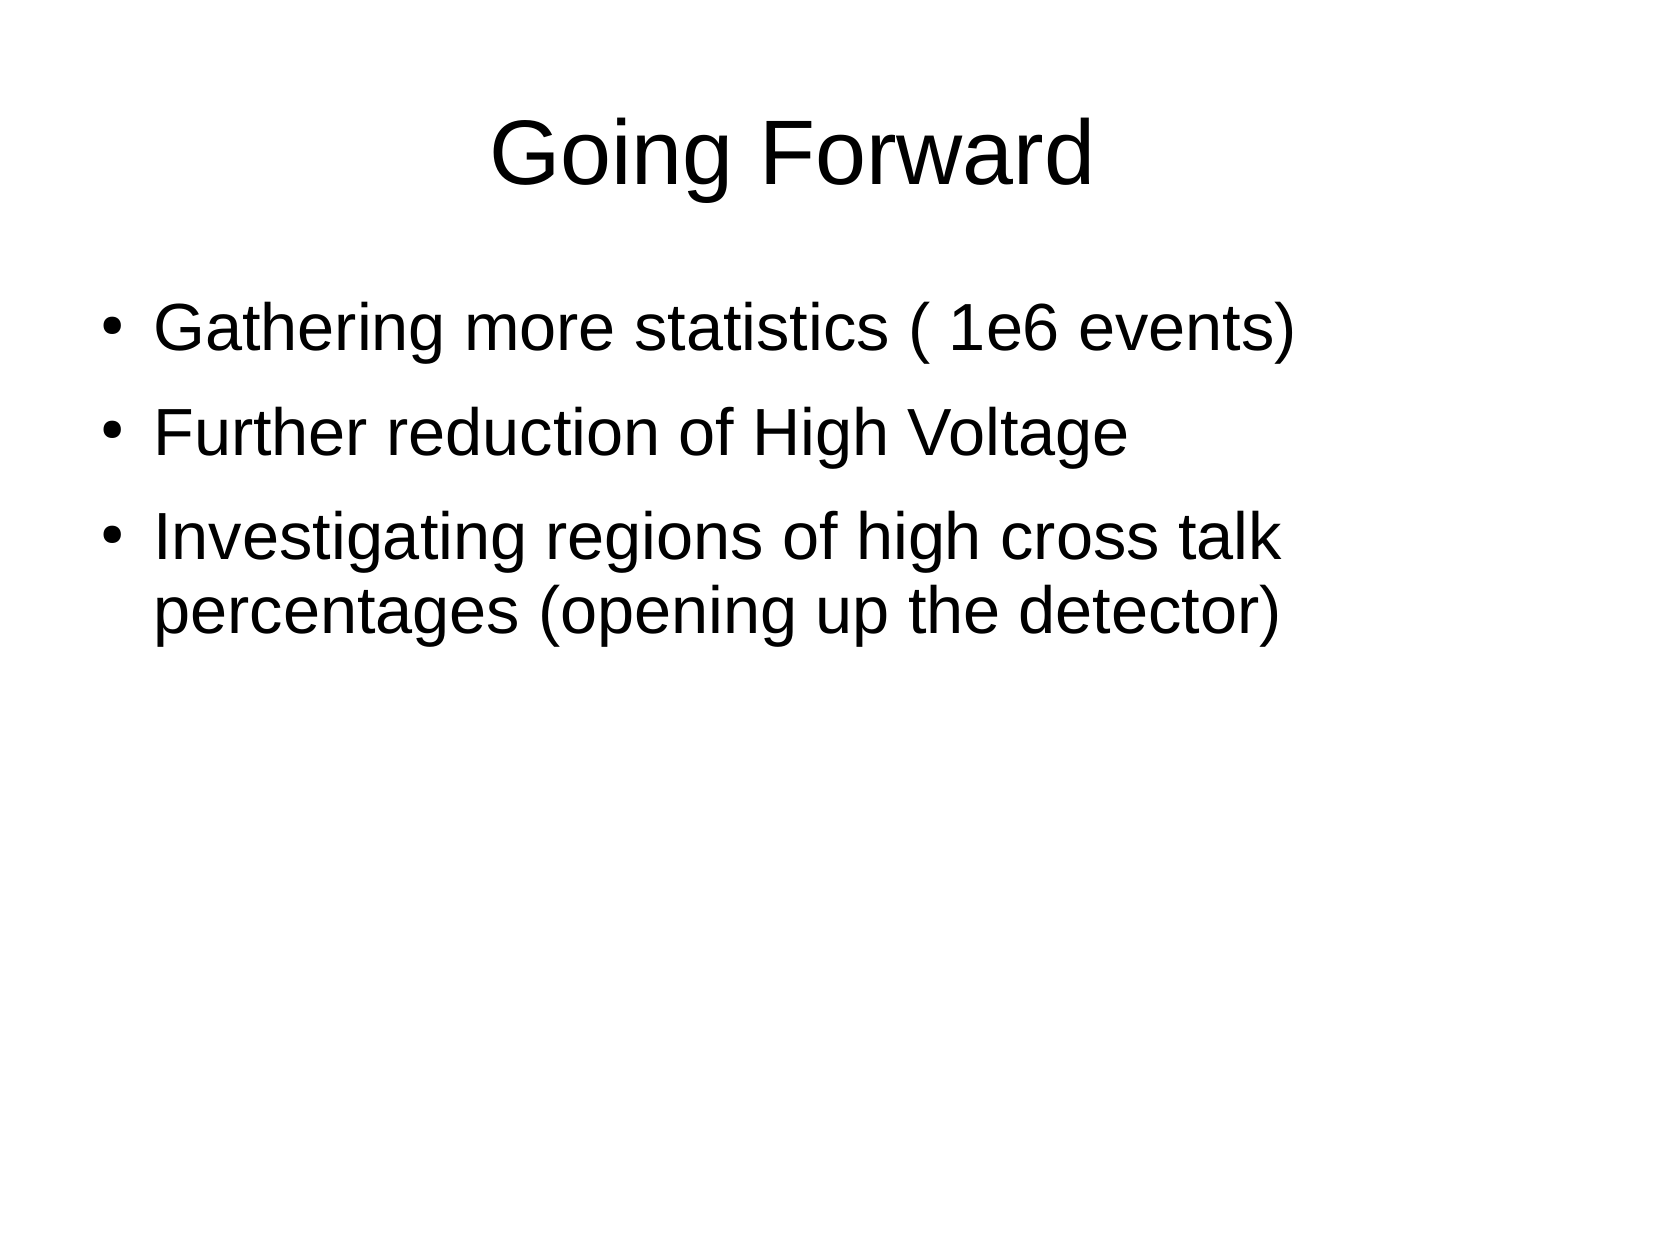

# Going Forward
Gathering more statistics ( 1e6 events)
Further reduction of High Voltage
Investigating regions of high cross talk percentages (opening up the detector)